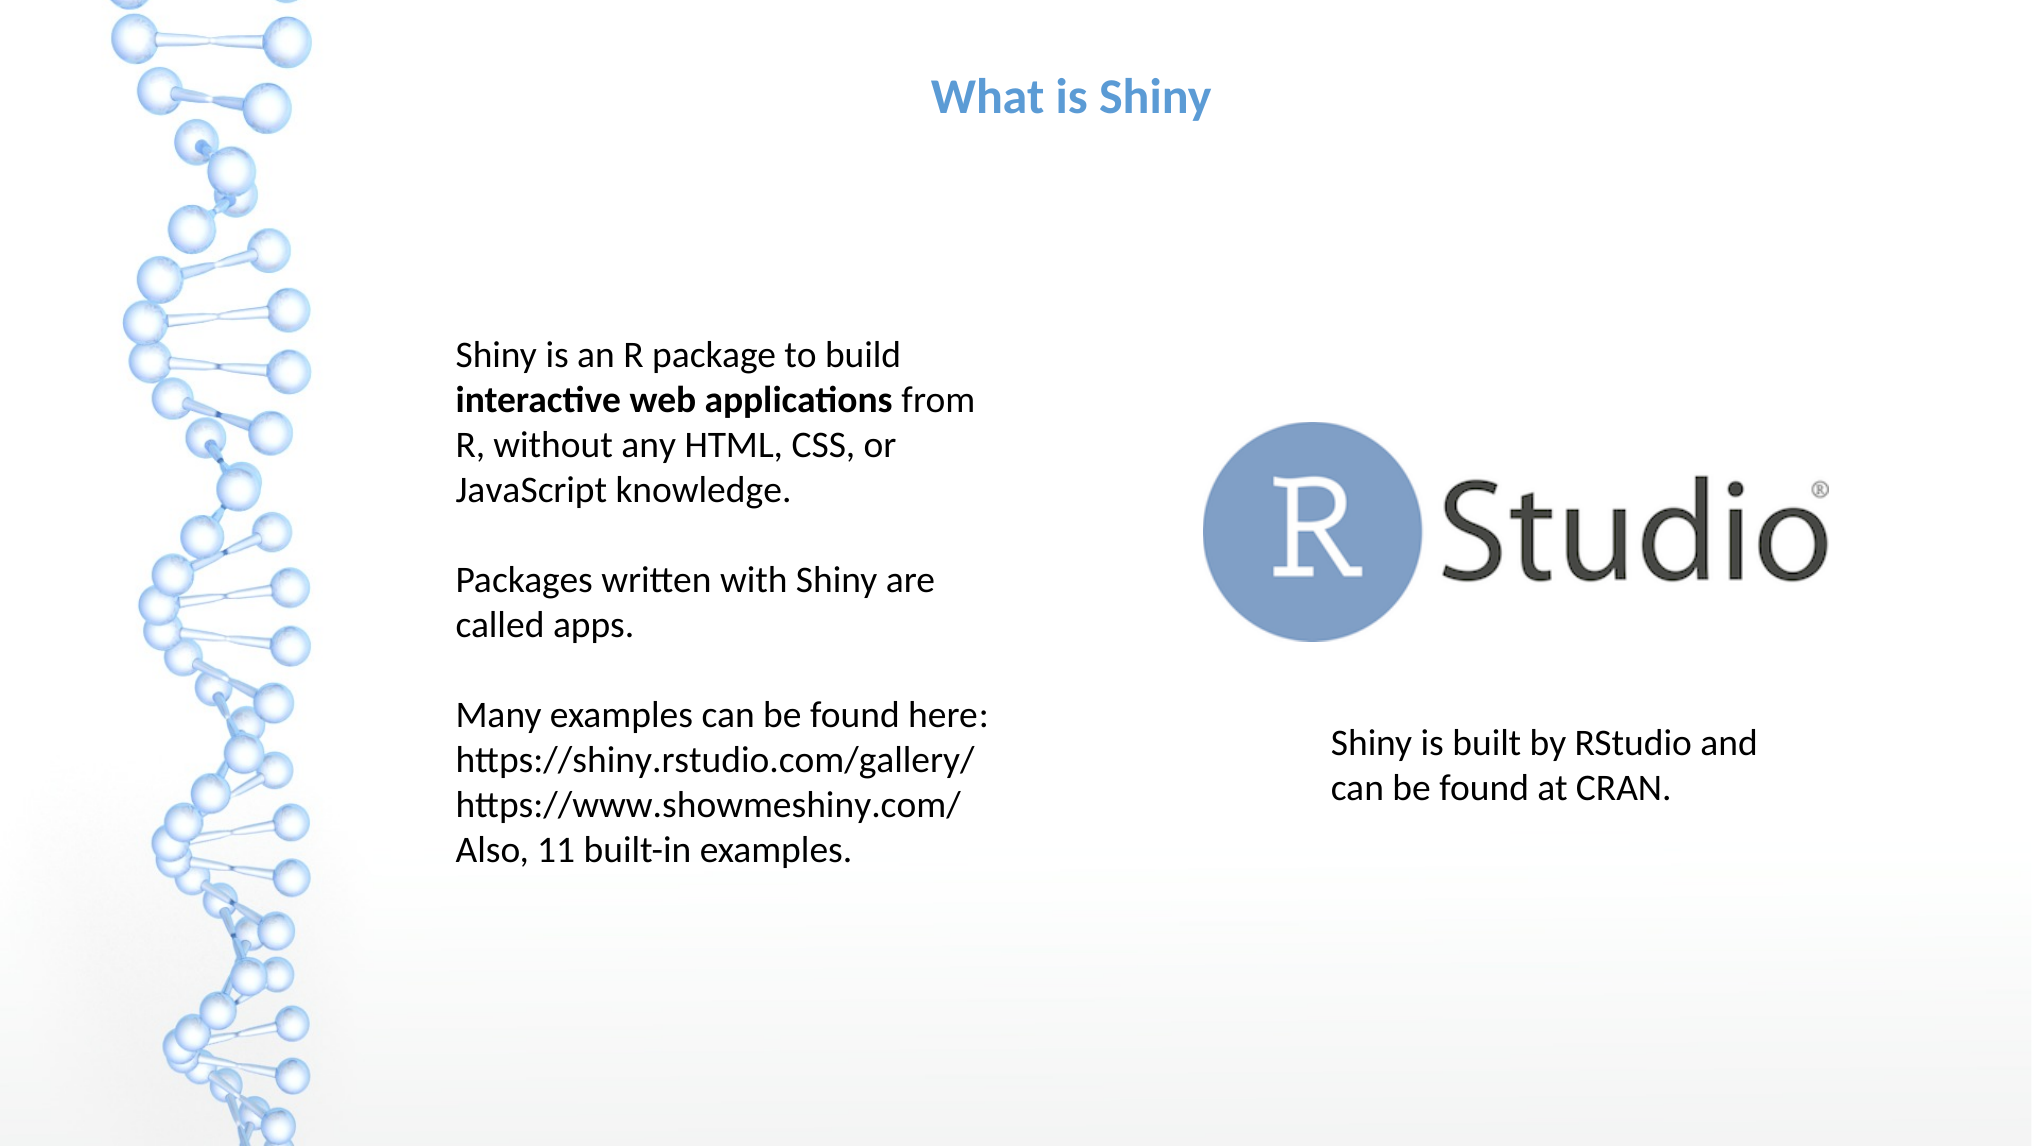

What is Shiny
Shiny is an R package to build interactive web applications from R, without any HTML, CSS, or JavaScript knowledge.
Packages written with Shiny are called apps.
Many examples can be found here: https://shiny.rstudio.com/gallery/
https://www.showmeshiny.com/
Also, 11 built-in examples.
Shiny is built by RStudio and can be found at CRAN.